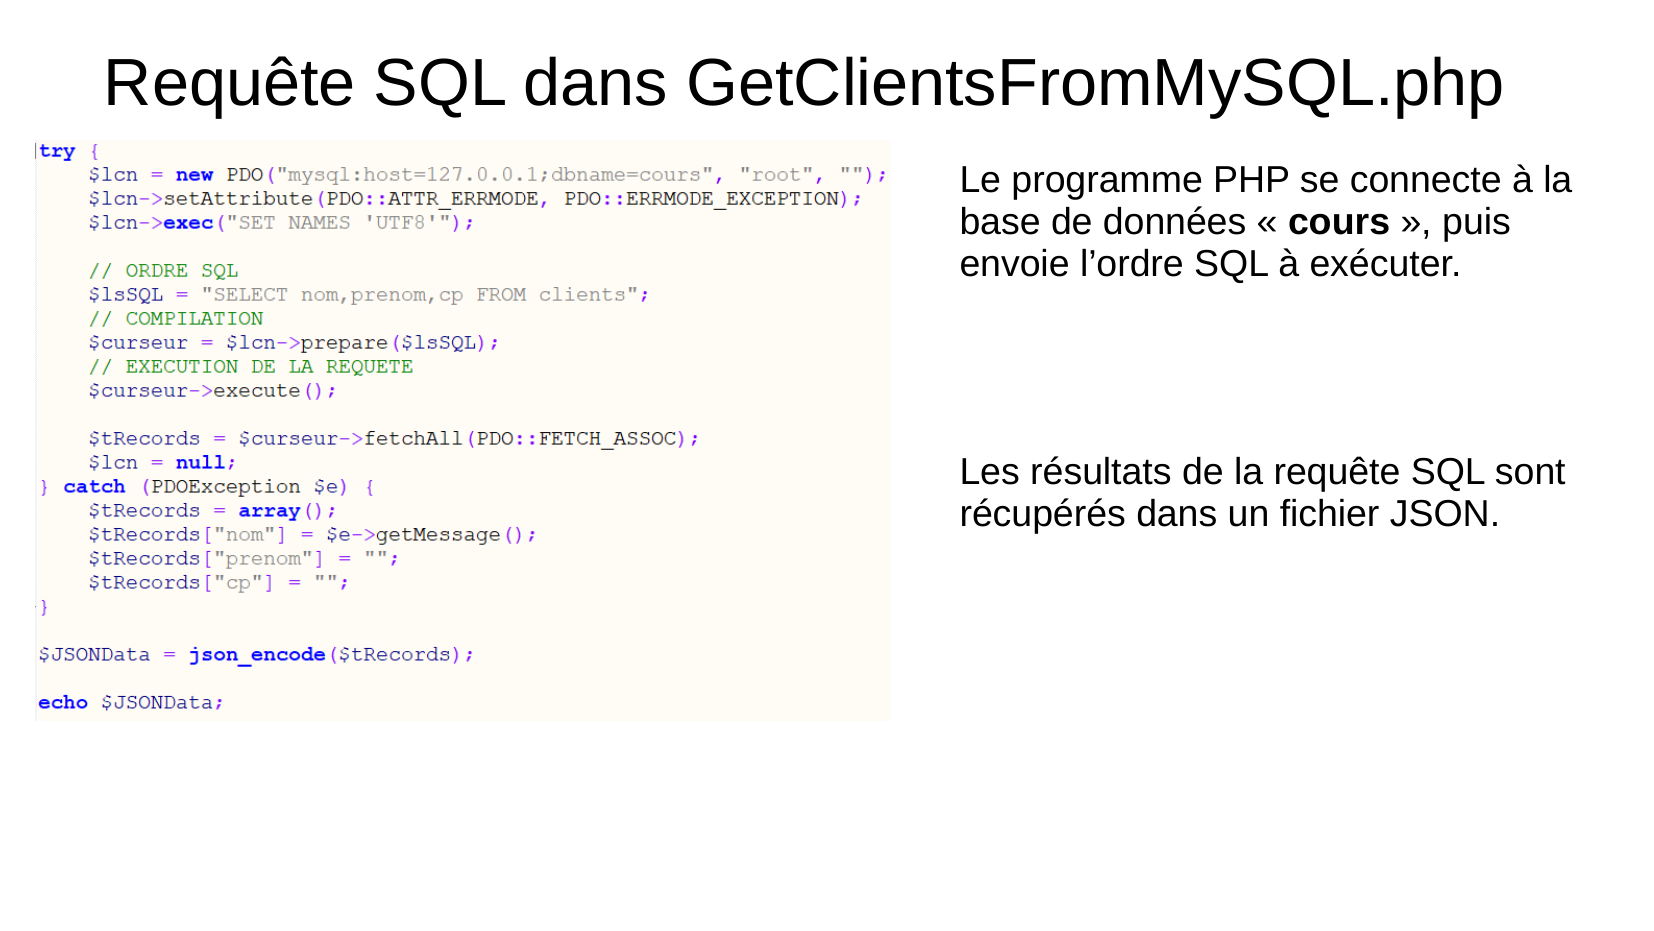

# Requête SQL dans GetClientsFromMySQL.php
Le programme PHP se connecte à la base de données « cours », puis envoie l’ordre SQL à exécuter.
Les résultats de la requête SQL sont récupérés dans un fichier JSON.